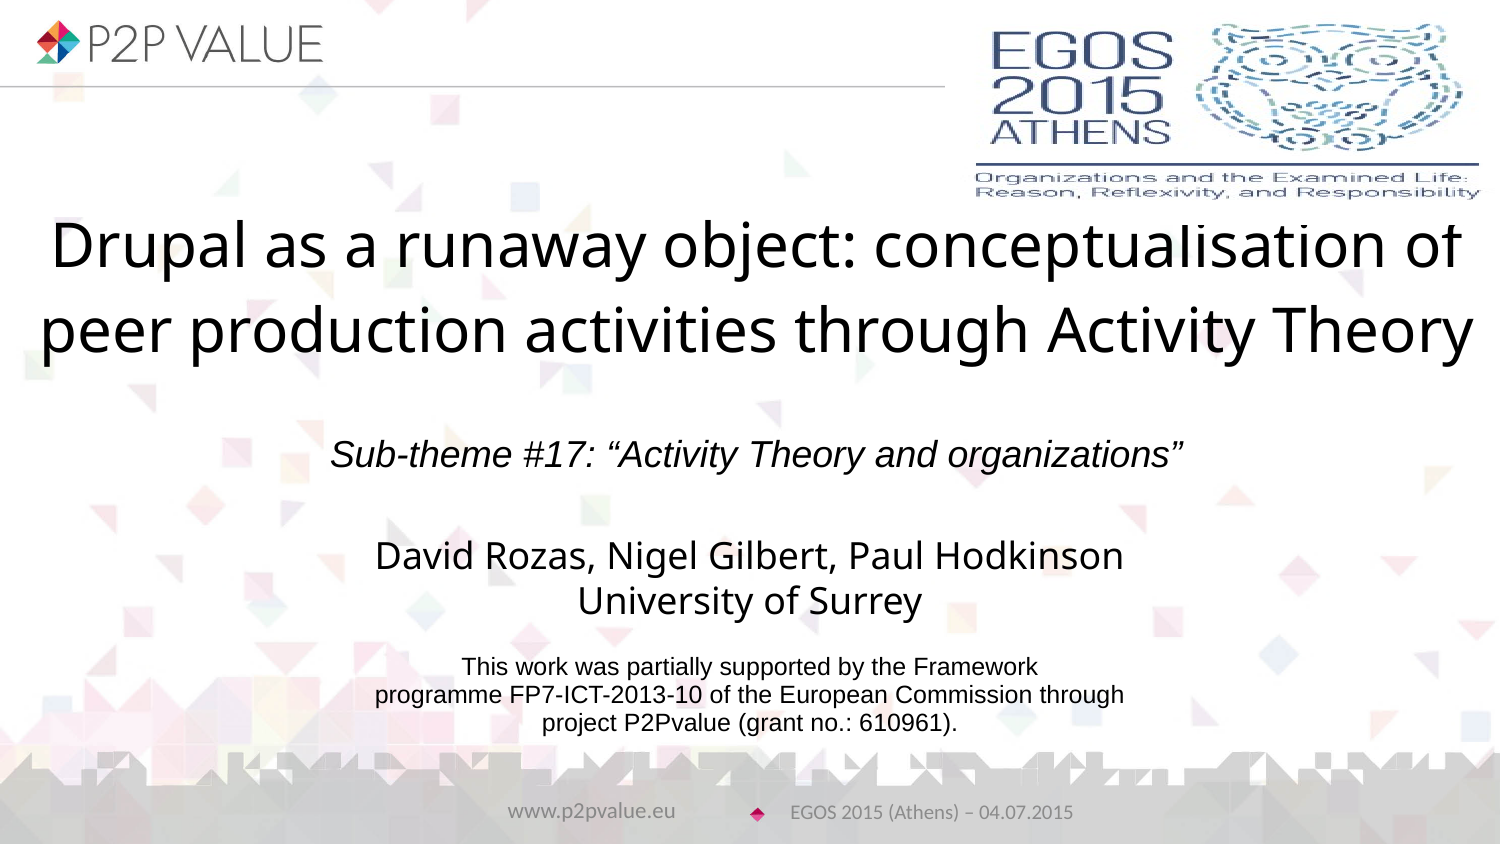

Drupal as a runaway object: conceptualisation of
peer production activities through Activity Theory
Sub-theme #17: “Activity Theory and organizations”
# David Rozas, Nigel Gilbert, Paul Hodkinson University of Surrey
This work was partially supported by the Framework
programme FP7-ICT-2013-10 of the European Commission through project P2Pvalue (grant no.: 610961).
EGOS 2015 (Athens) – 04.07.2015
www.p2pvalue.eu